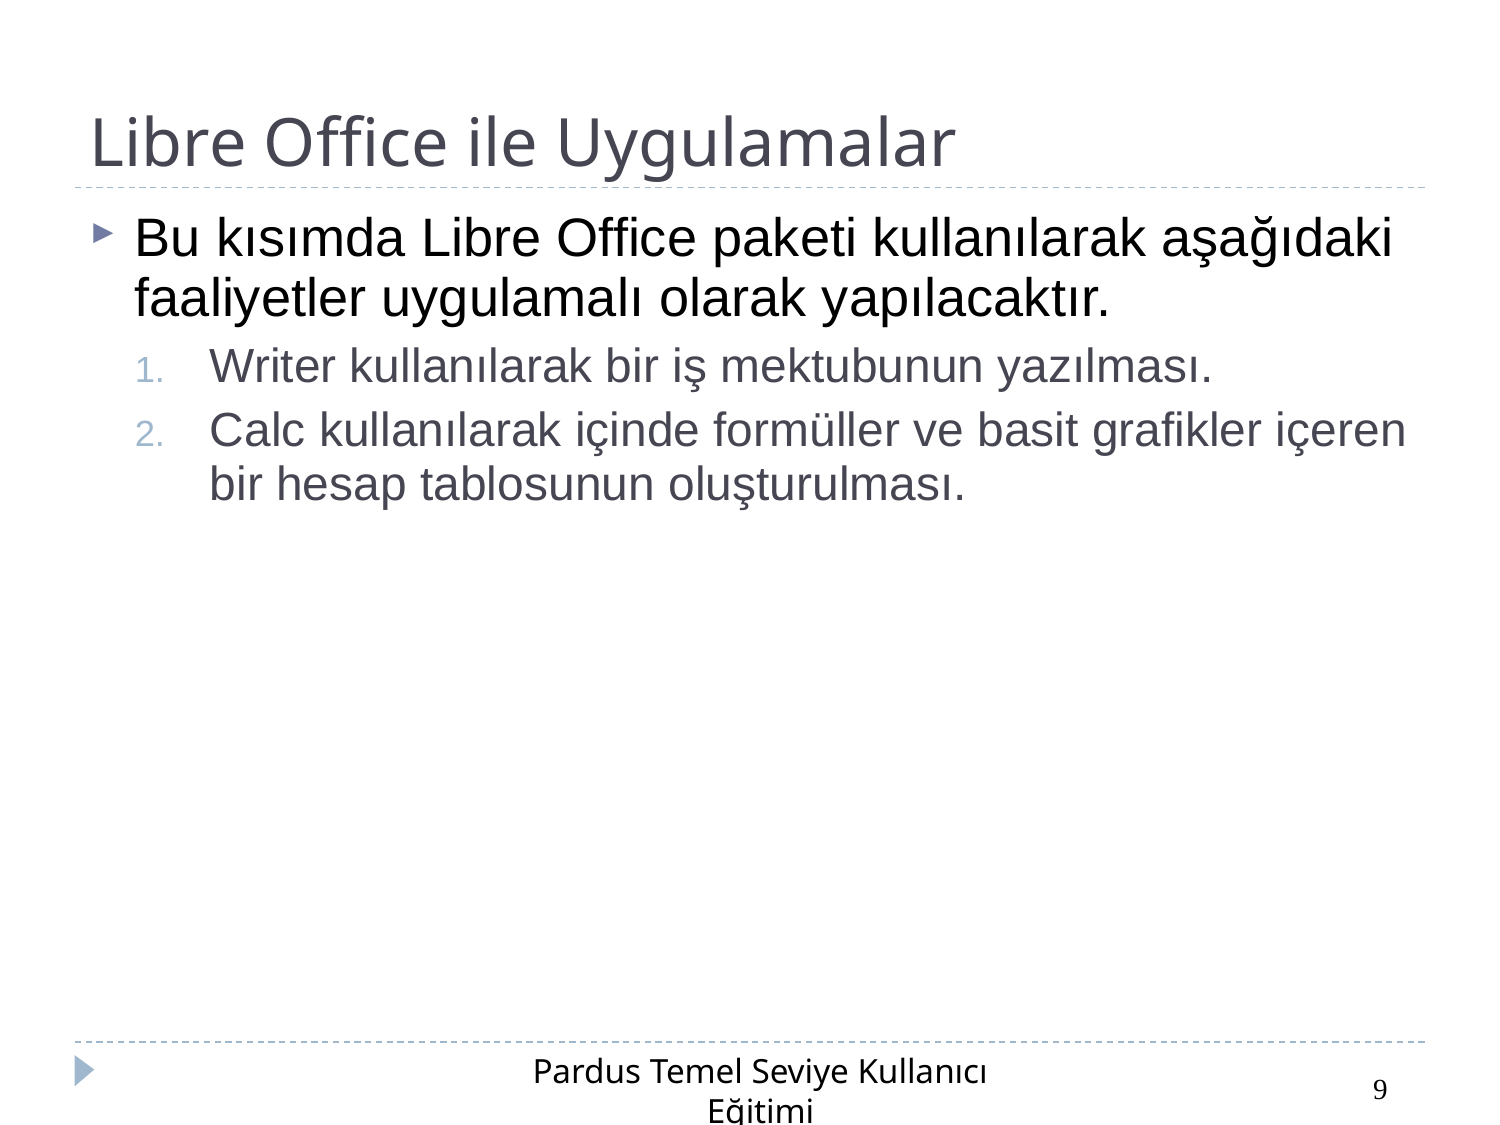

# Libre Office ile Uygulamalar
Bu kısımda Libre Office paketi kullanılarak aşağıdaki faaliyetler uygulamalı olarak yapılacaktır.
Writer kullanılarak bir iş mektubunun yazılması.
Calc kullanılarak içinde formüller ve basit grafikler içeren bir hesap tablosunun oluşturulması.